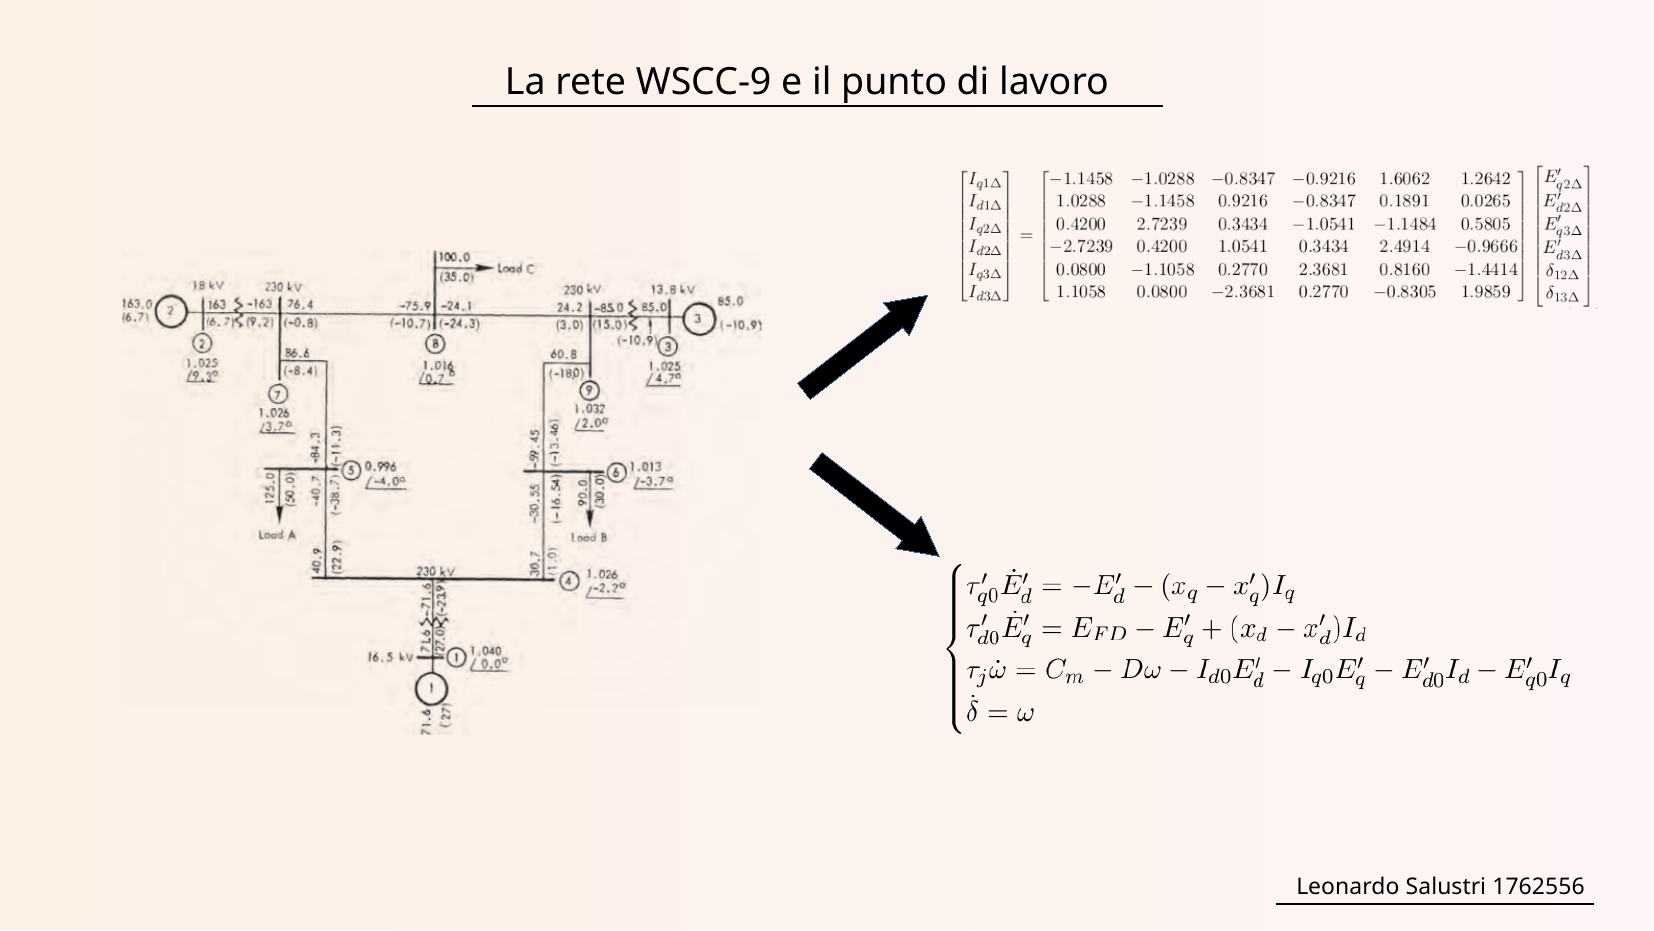

La rete WSCC-9 e il punto di lavoro
Leonardo Salustri 1762556